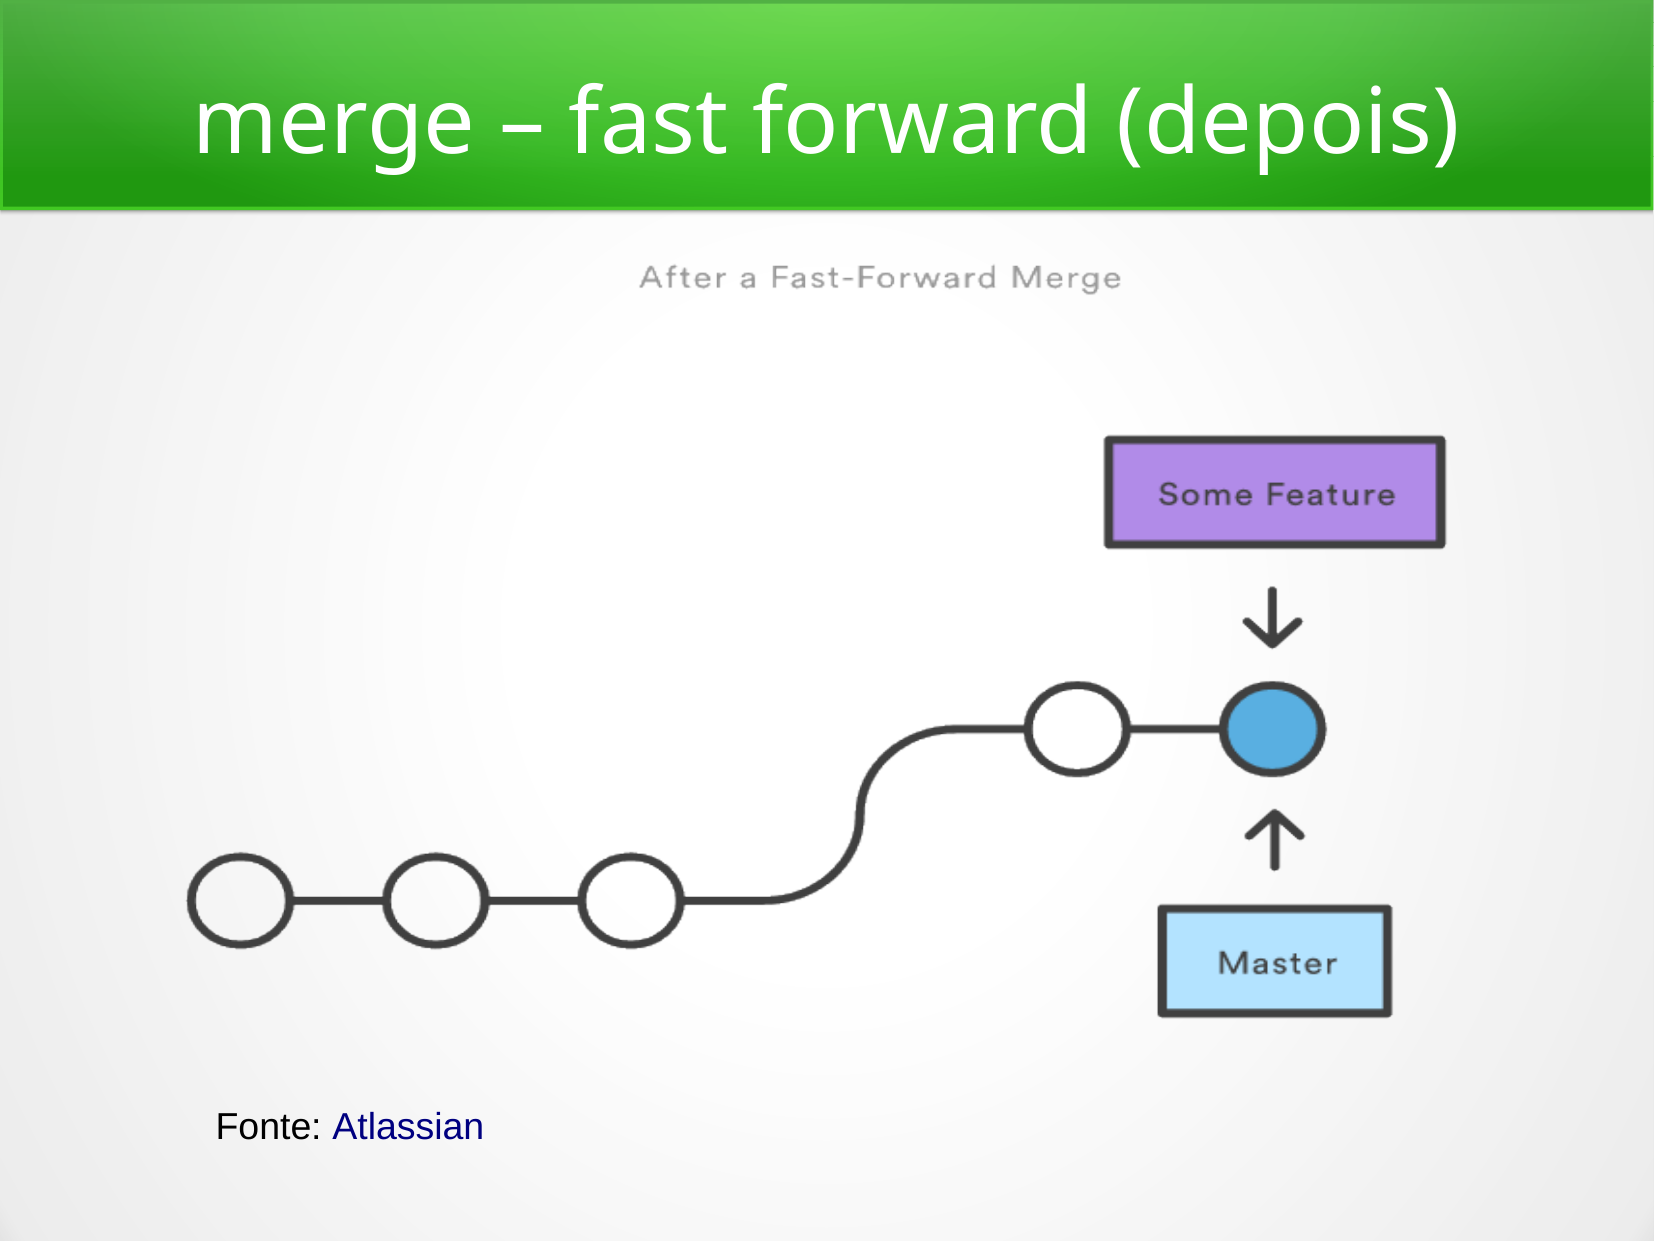

# merge – fast forward (depois)
Fonte: Atlassian